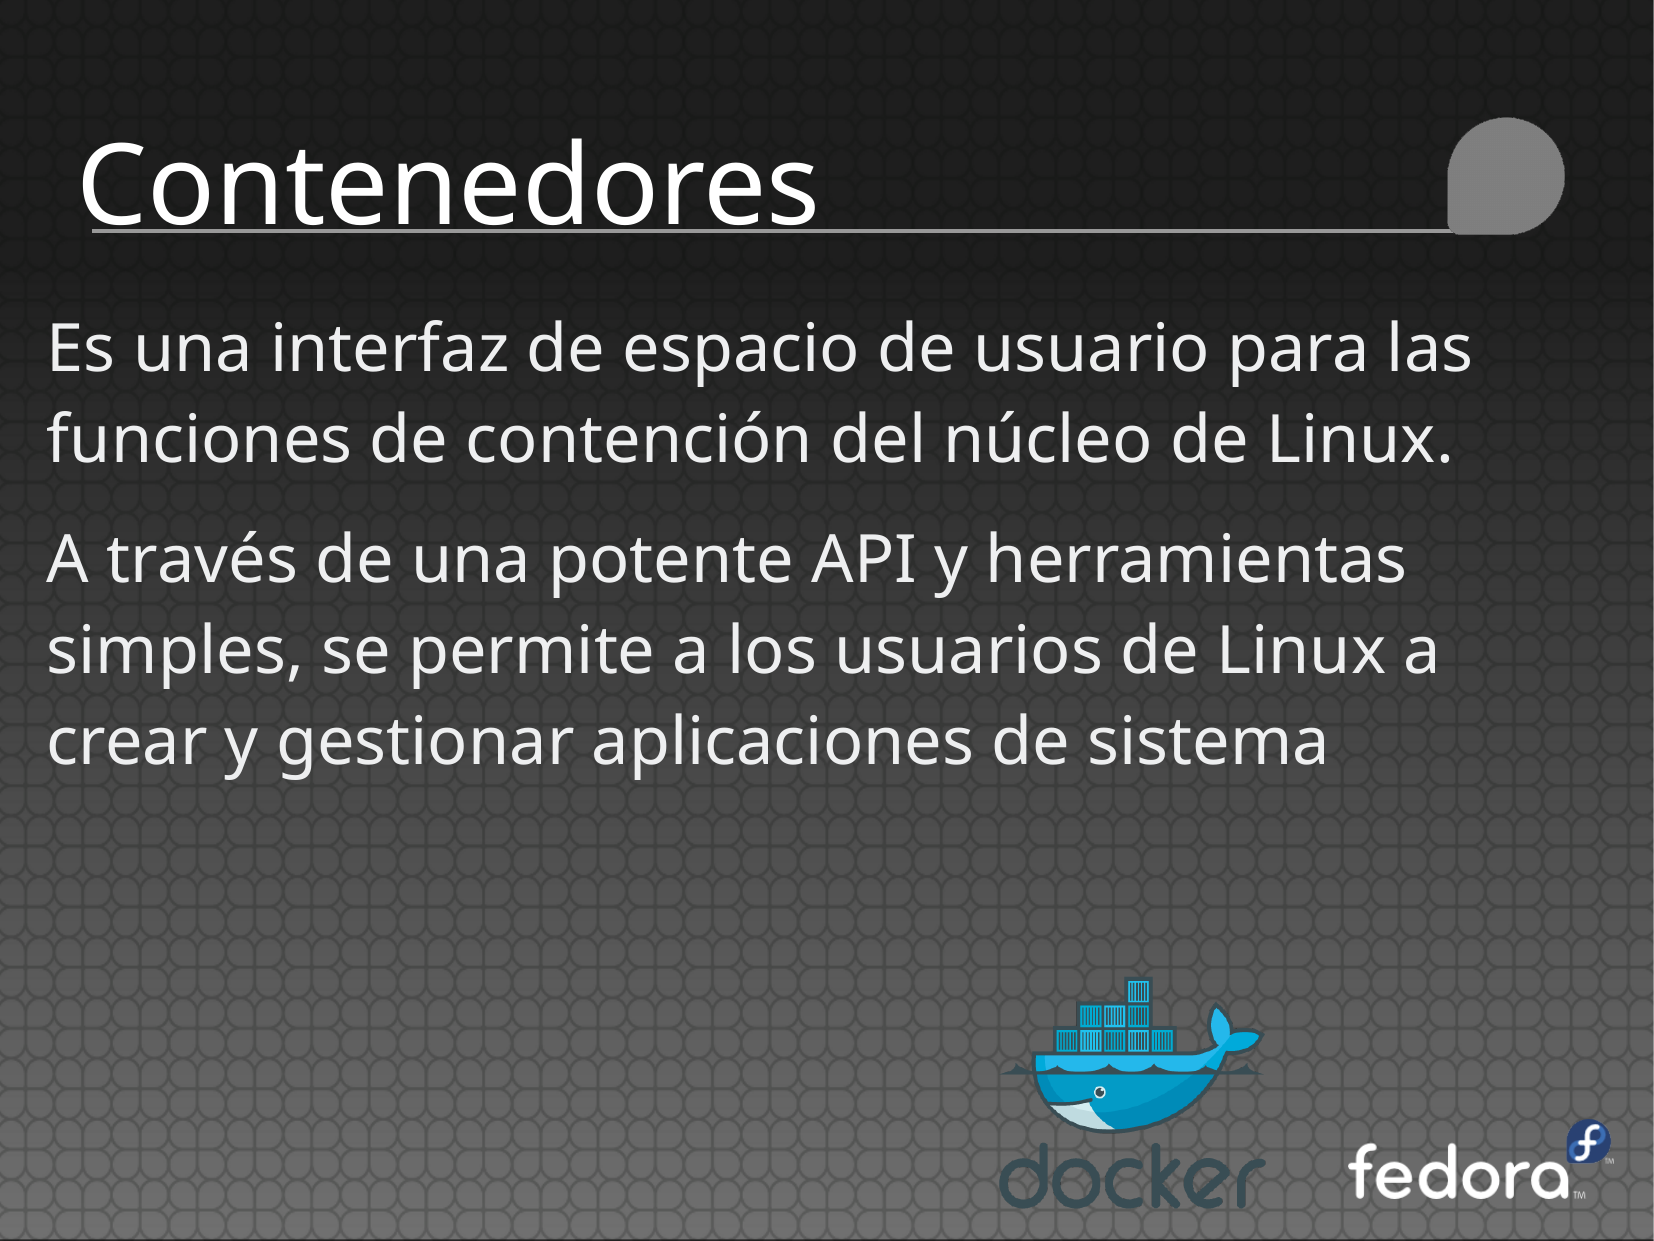

# Contenedores
Es una interfaz de espacio de usuario para las funciones de contención del núcleo de Linux.
A través de una potente API y herramientas simples, se permite a los usuarios de Linux a crear y gestionar aplicaciones de sistema